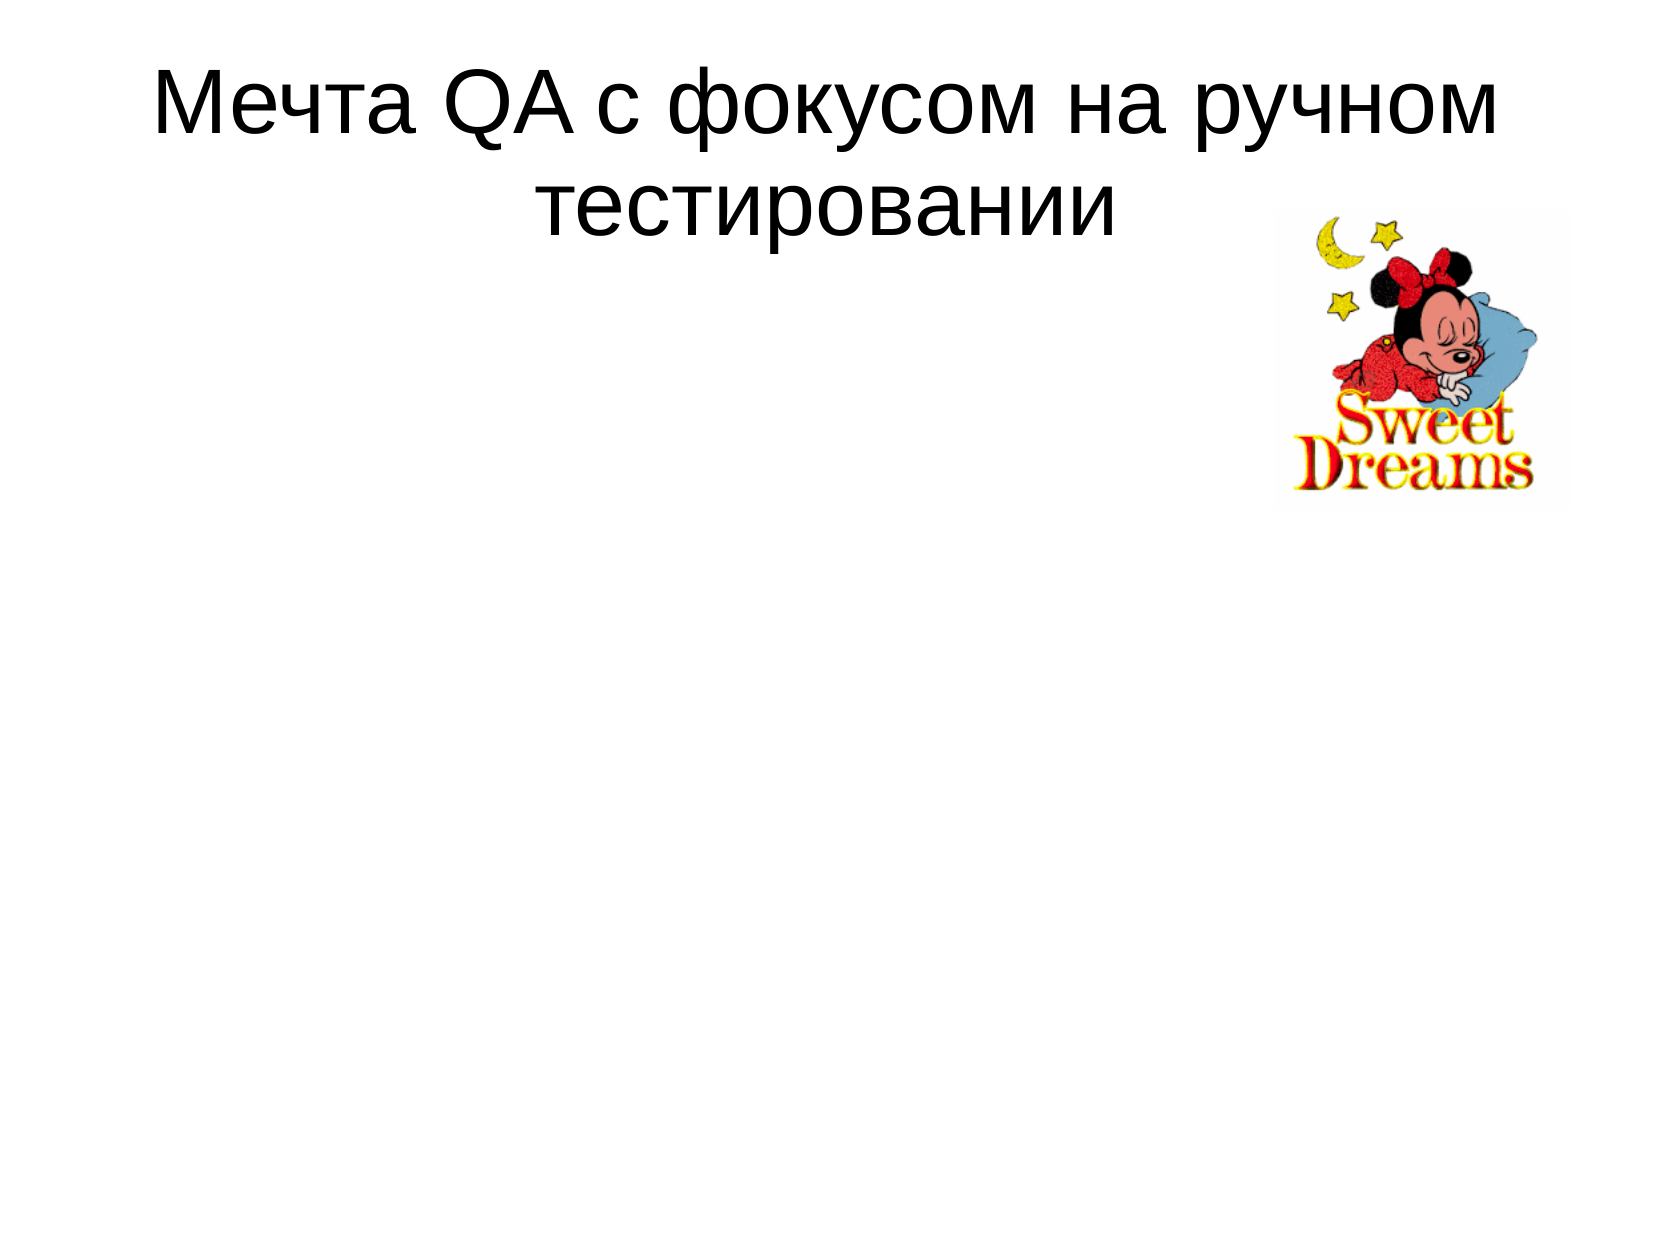

# Мечта QA с фокусом на ручном тестировании